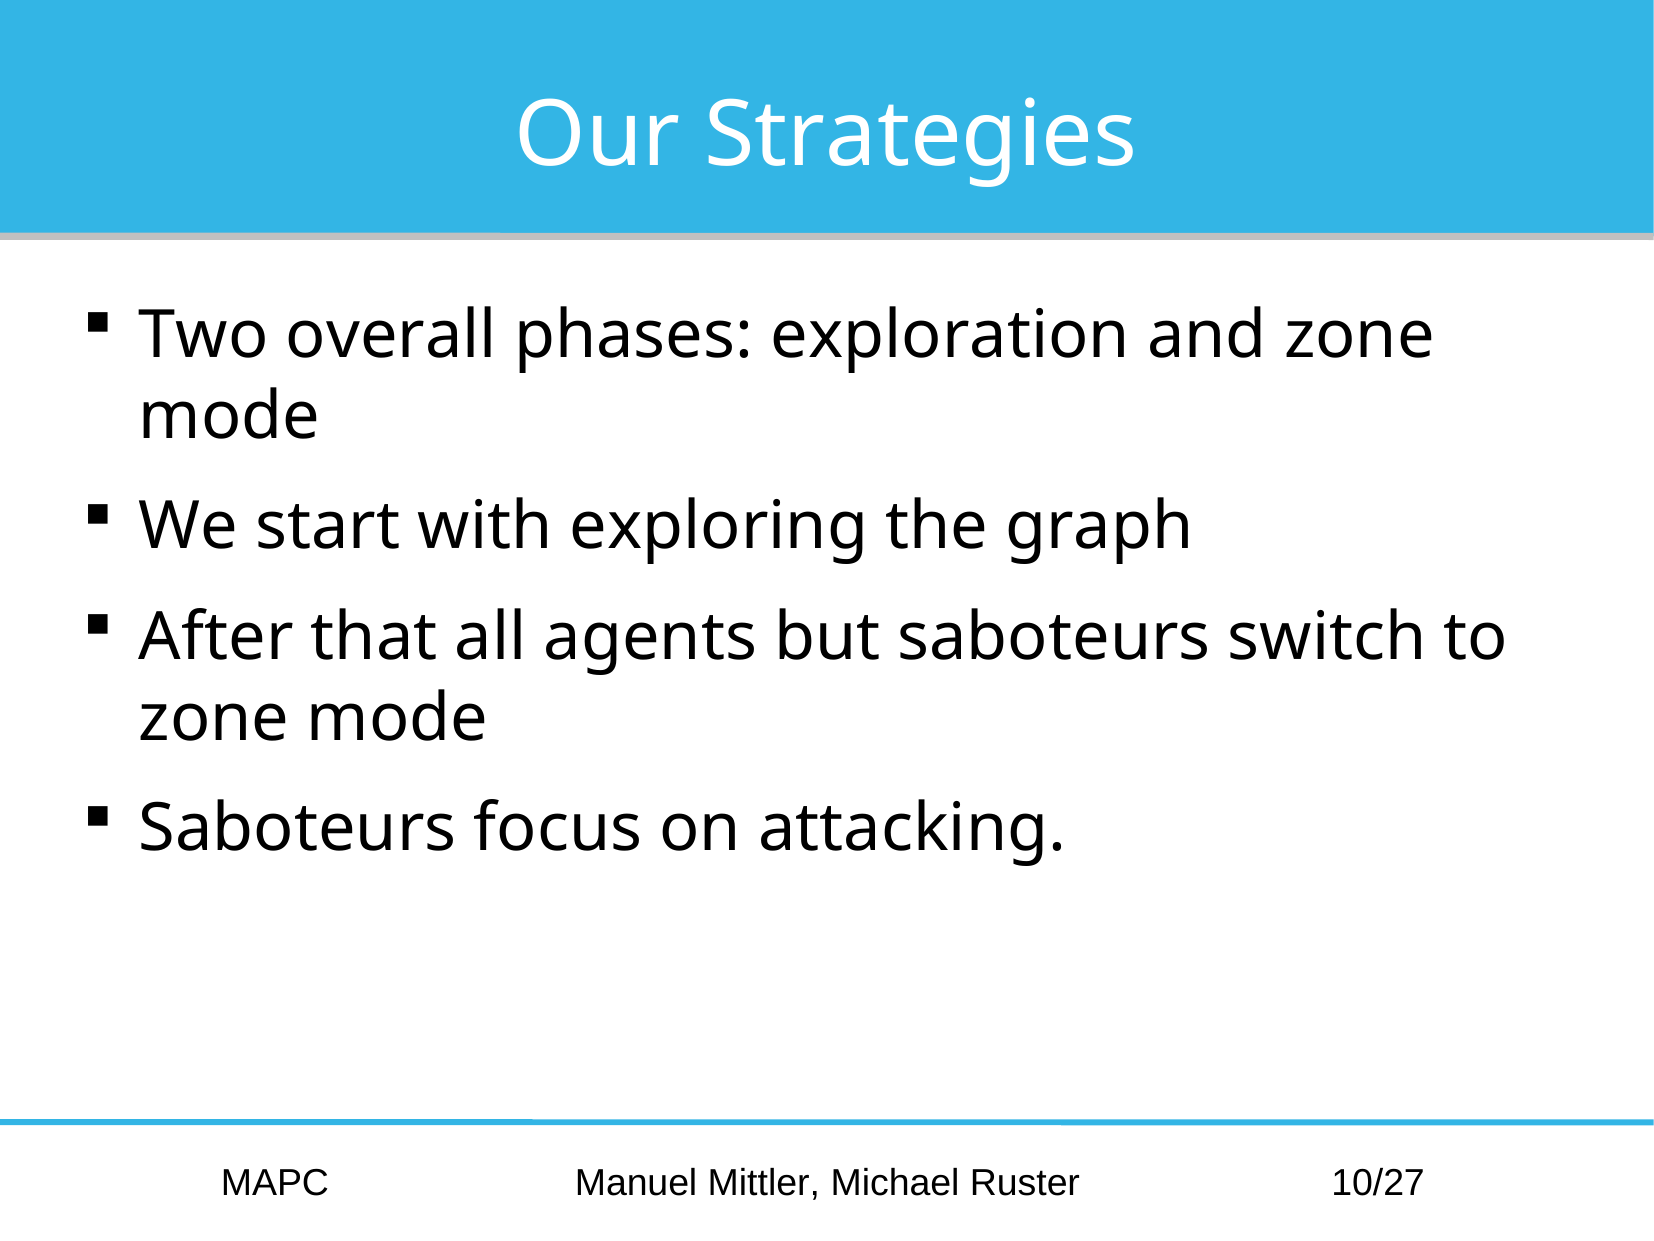

# Our Strategies
Two overall phases: exploration and zone mode
We start with exploring the graph
After that all agents but saboteurs switch to zone mode
Saboteurs focus on attacking.
10